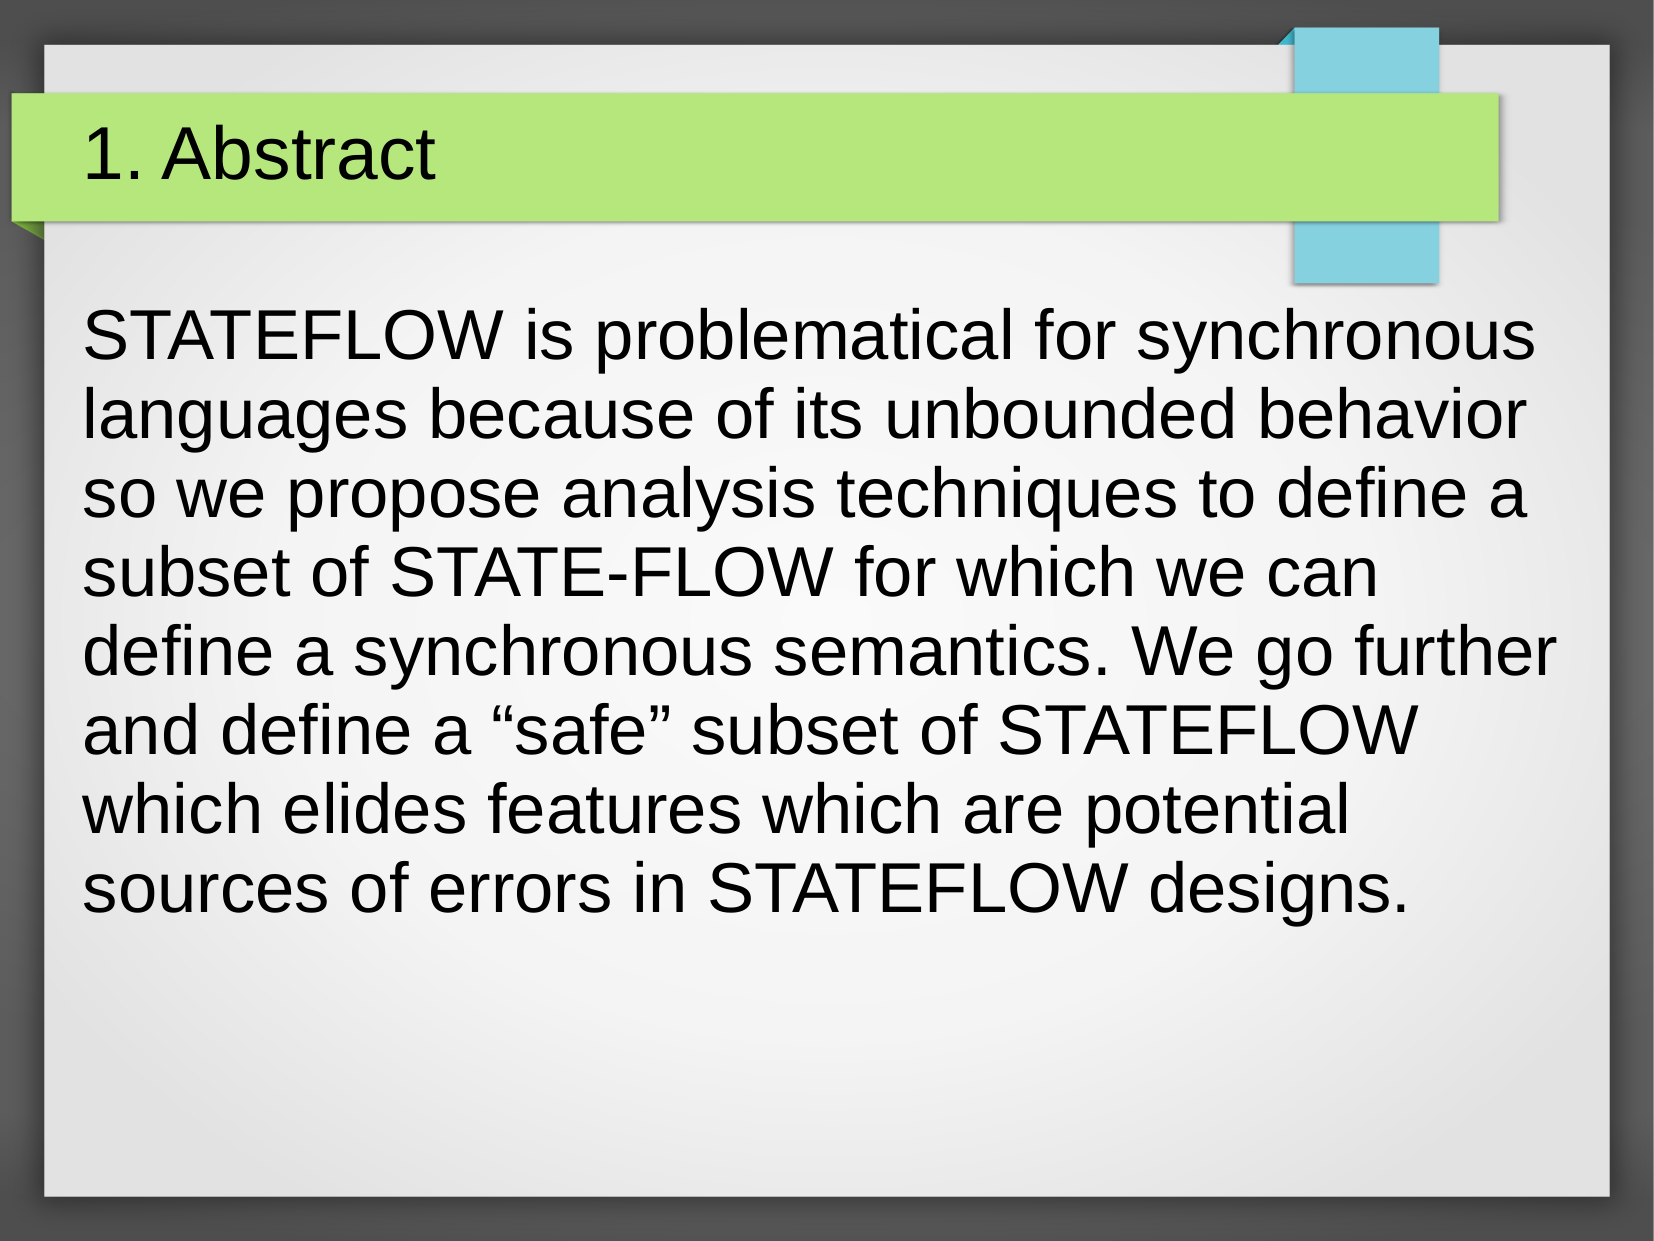

# 1. Abstract
STATEFLOW is problematical for synchronous languages because of its unbounded behavior so we propose analysis techniques to define a subset of STATE-FLOW for which we can define a synchronous semantics. We go further and define a “safe” subset of STATEFLOW which elides features which are potential sources of errors in STATEFLOW designs.